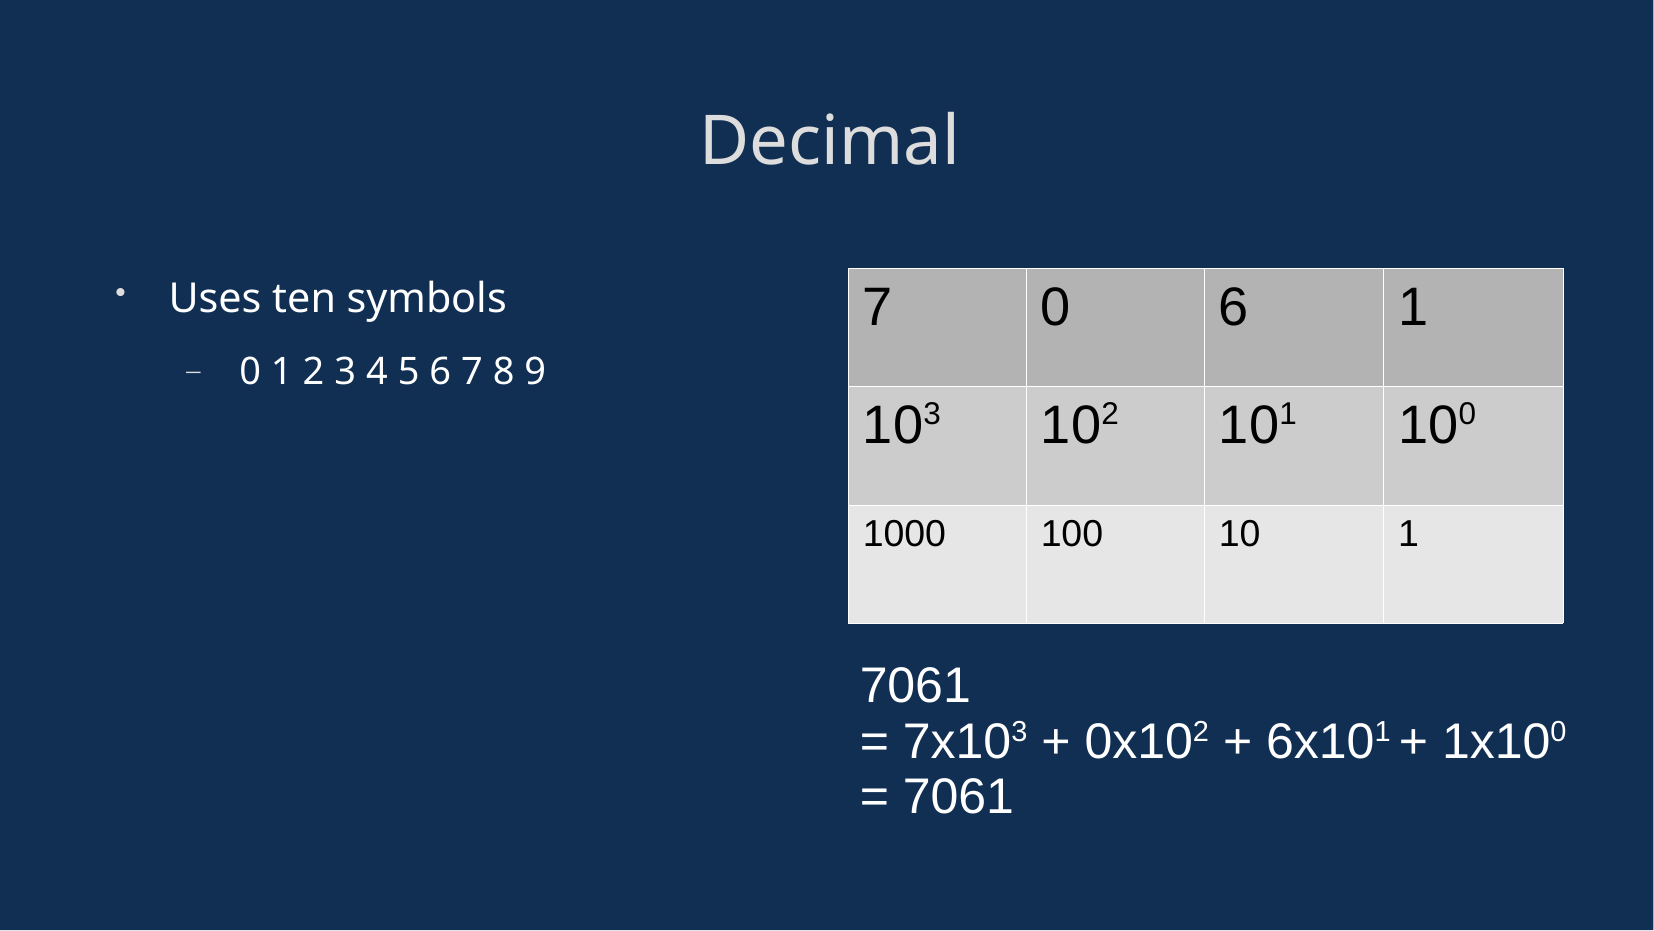

# Decimal
Uses ten symbols
0 1 2 3 4 5 6 7 8 9
| 7 | 0 | 6 | 1 |
| --- | --- | --- | --- |
| 103 | 102 | 101 | 100 |
| 1000 | 100 | 10 | 1 |
7061
= 7x103 + 0x102 + 6x101 + 1x100
= 7061